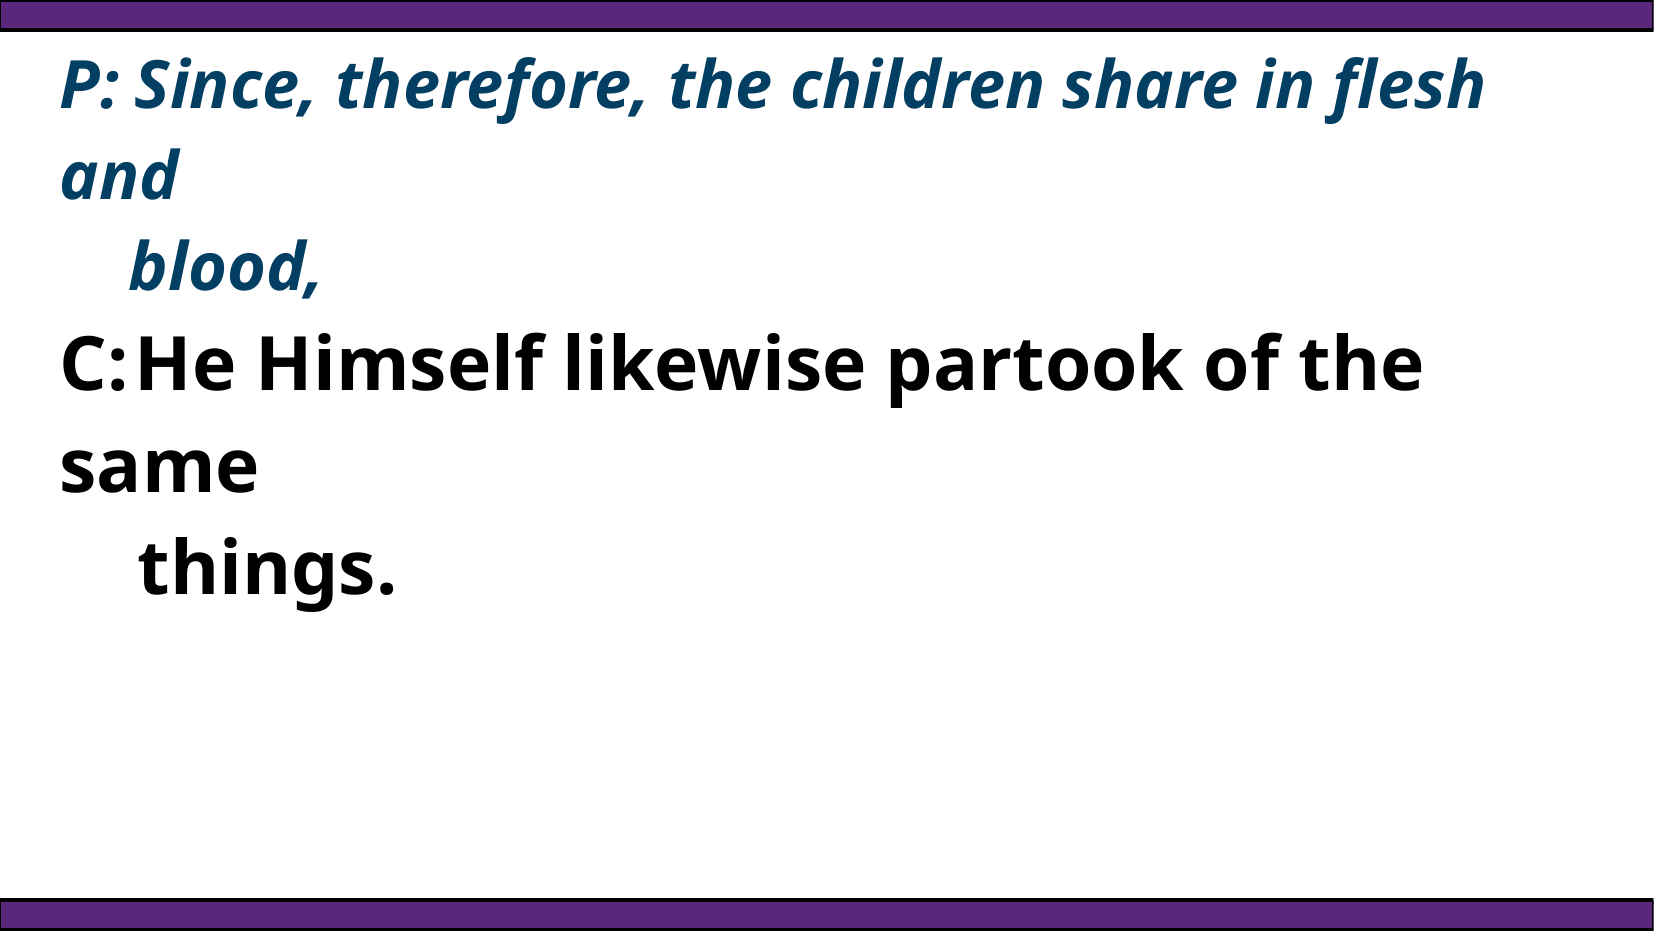

P:	Since, therefore, the children share in flesh and
 blood,
C:	He Himself likewise partook of the same
 things.